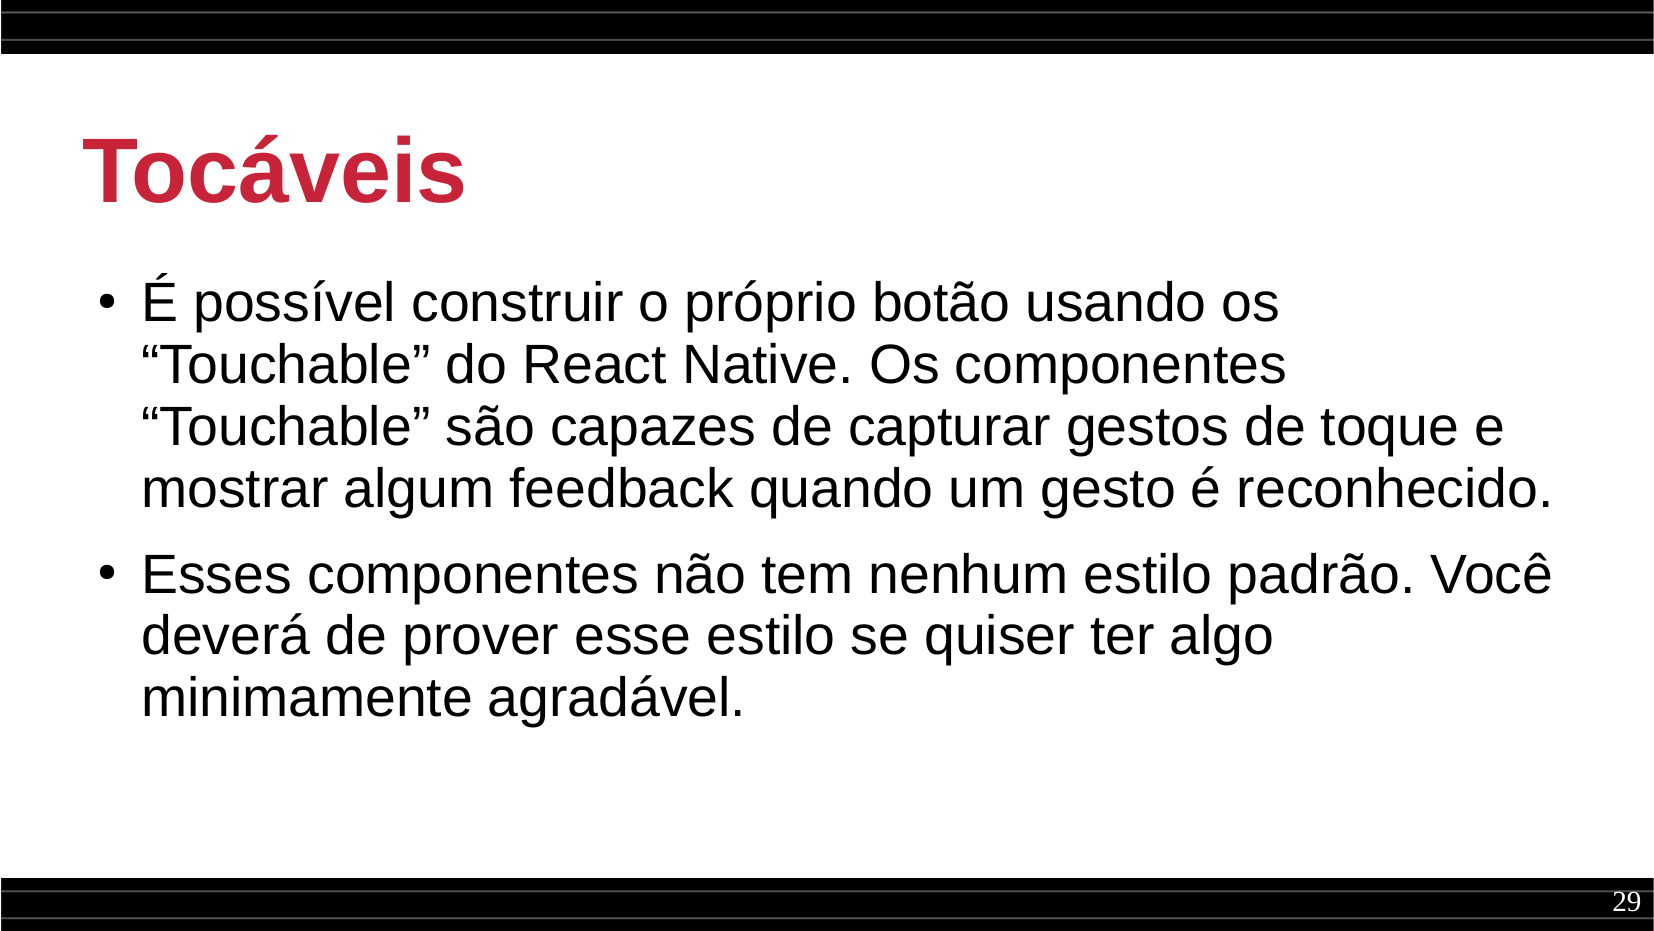

# Tocáveis
É possível construir o próprio botão usando os “Touchable” do React Native. Os componentes “Touchable” são capazes de capturar gestos de toque e mostrar algum feedback quando um gesto é reconhecido.
Esses componentes não tem nenhum estilo padrão. Você deverá de prover esse estilo se quiser ter algo minimamente agradável.